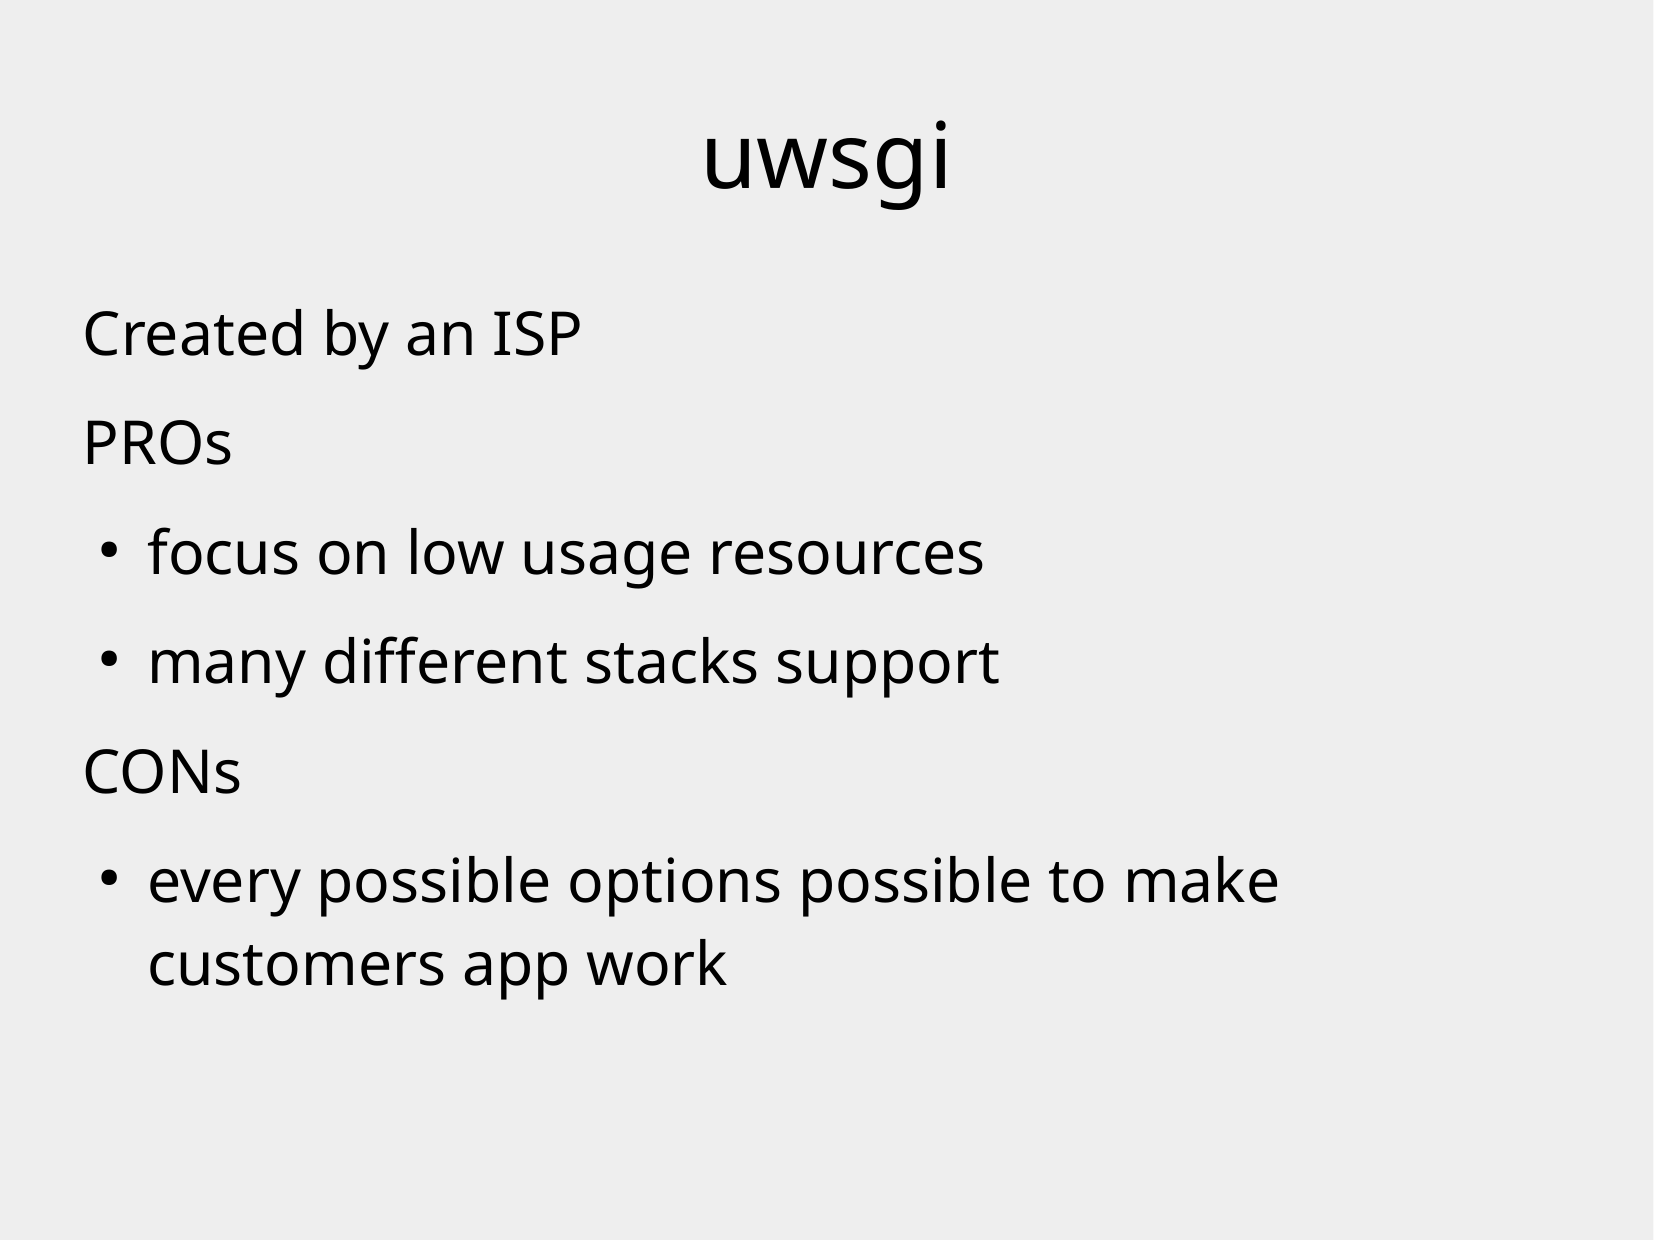

# uwsgi
Created by an ISP
PROs
focus on low usage resources
many different stacks support
CONs
every possible options possible to make customers app work